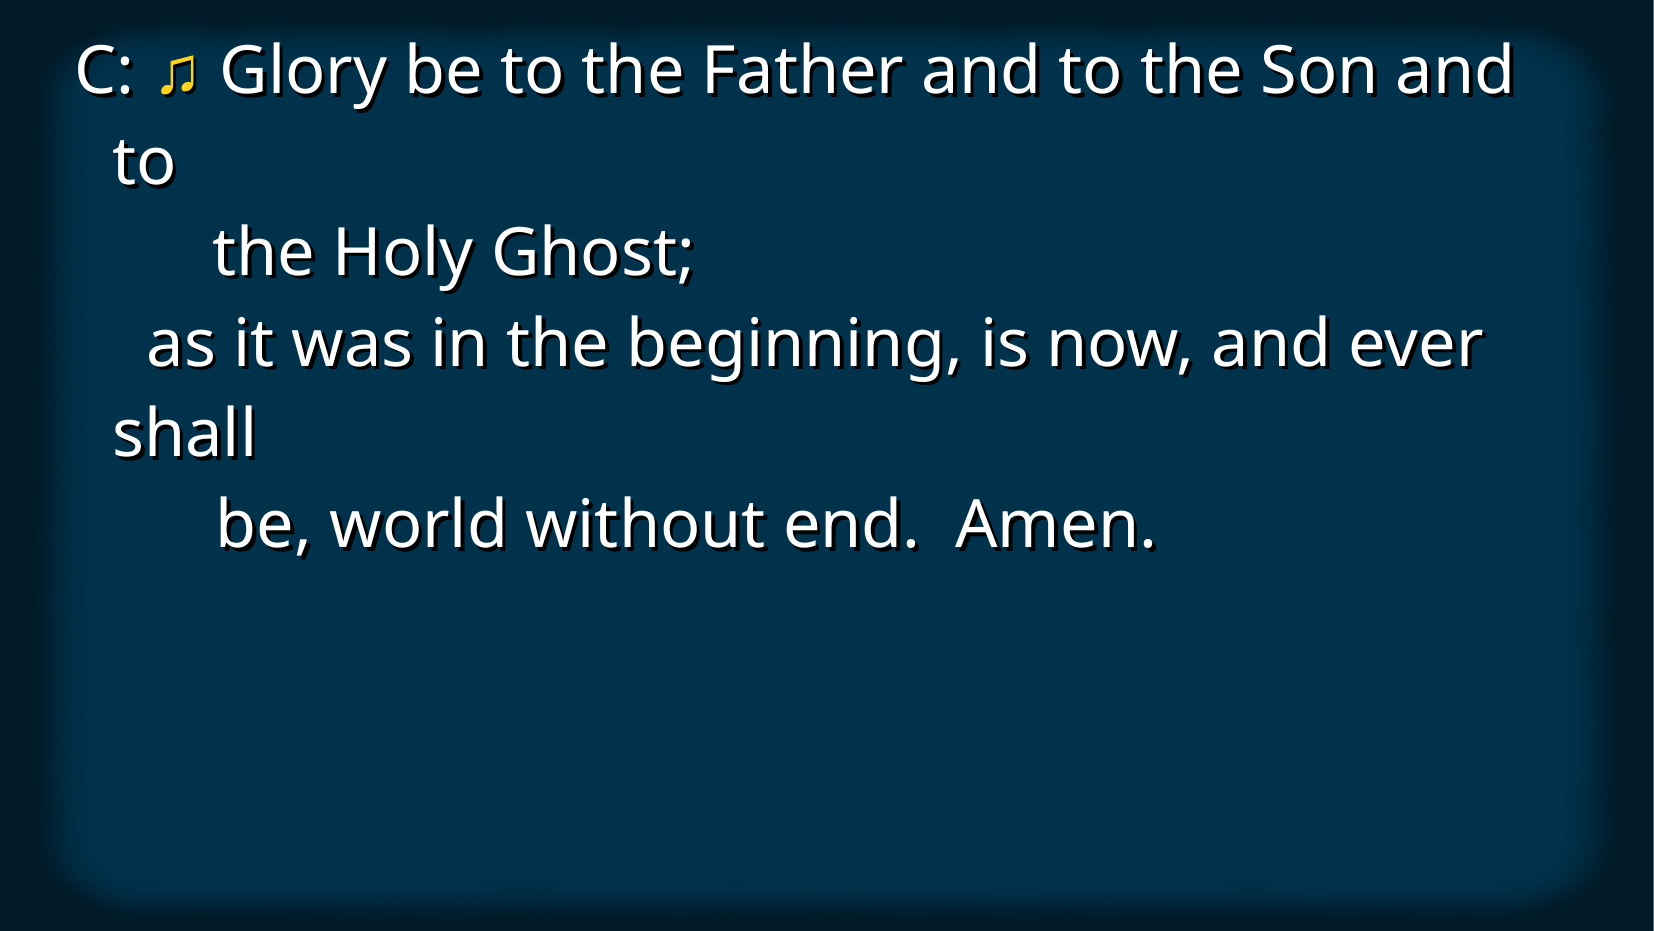

C: ♫ Glory be to the Father and to the Son and to
 the Holy Ghost;
 as it was in the beginning, is now, and ever shall
 be, world without end. Amen.